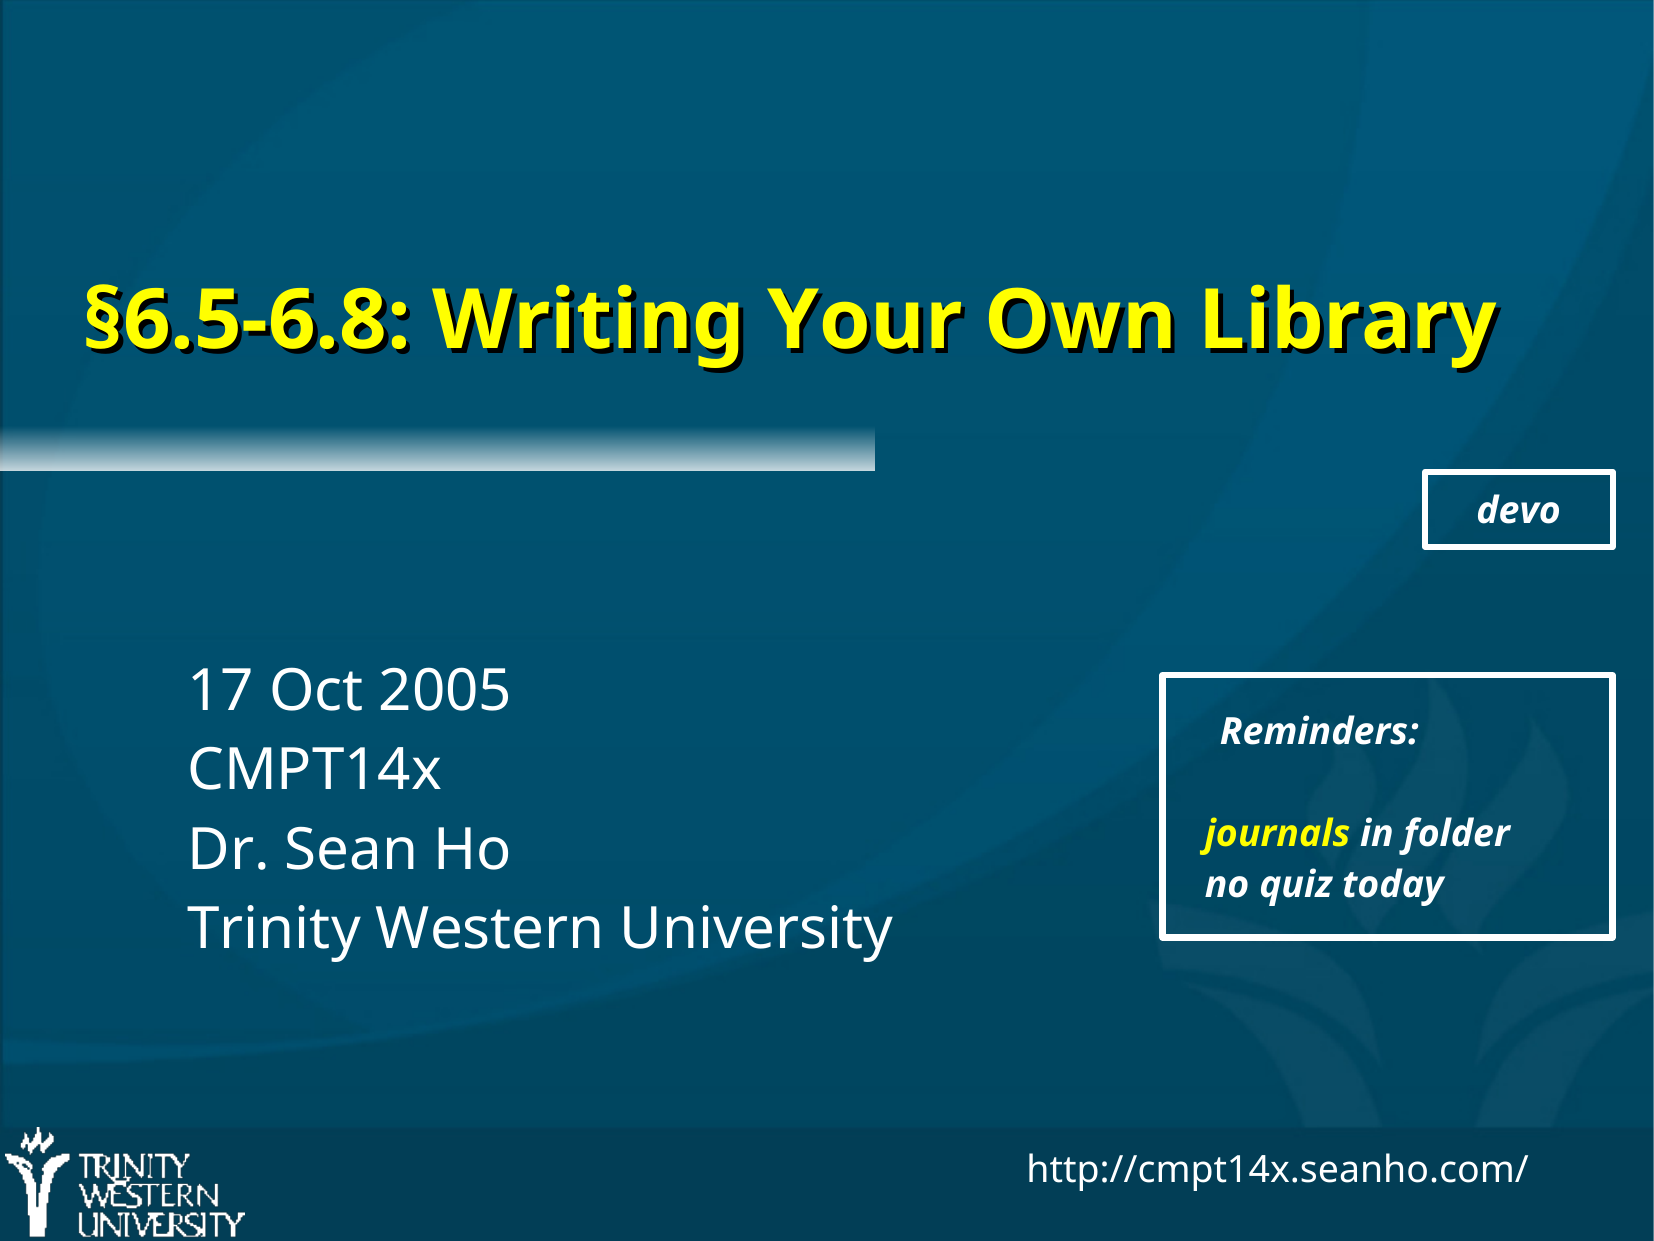

# §6.5-6.8: Writing Your Own Library
devo
17 Oct 2005
CMPT14x
Dr. Sean Ho
Trinity Western University
Reminders:
journals in folder
no quiz today
http://cmpt14x.seanho.com/